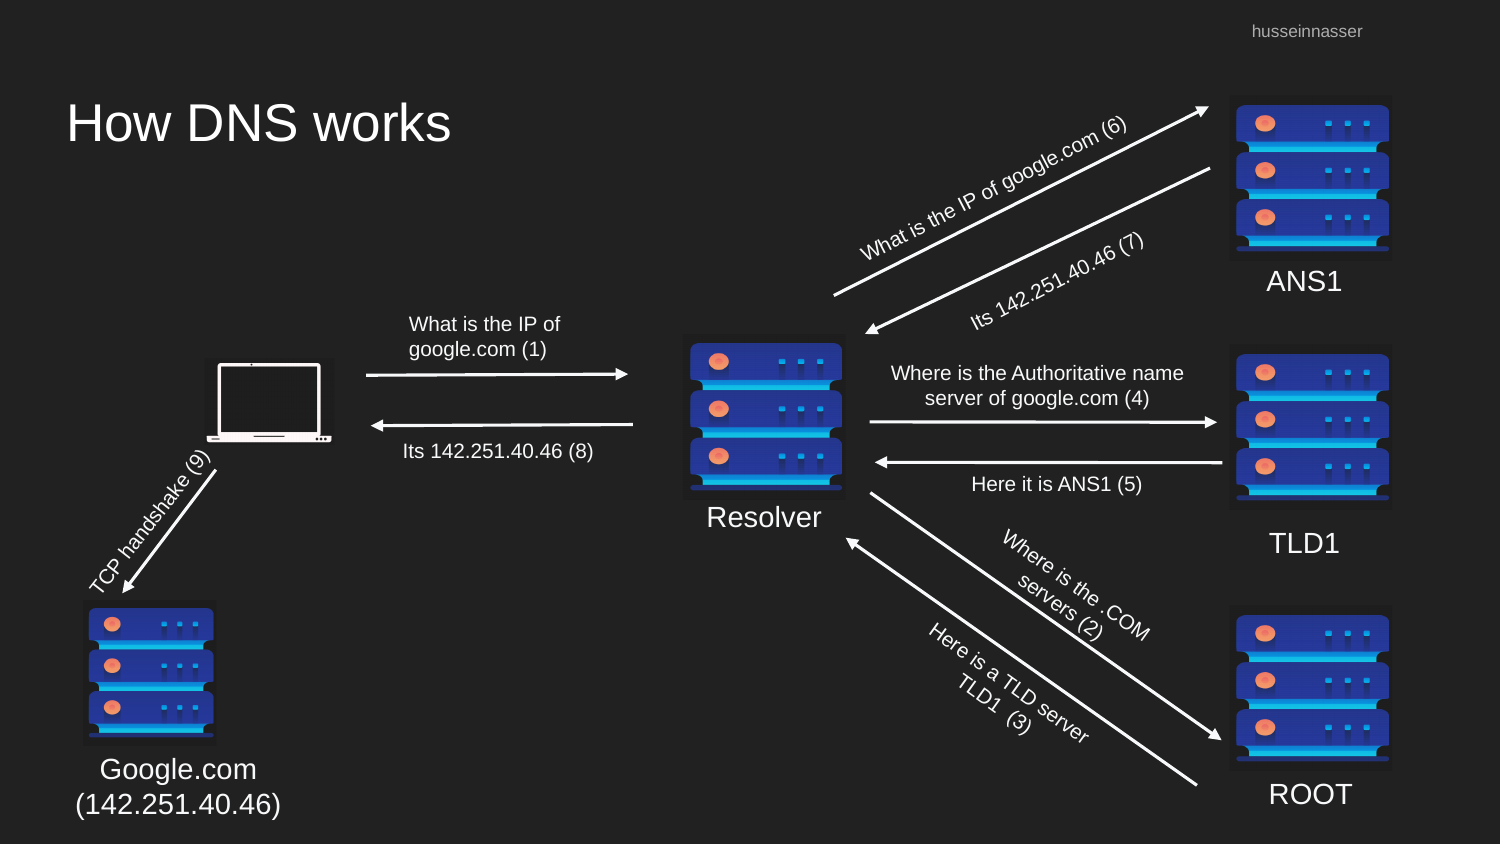

husseinnasser
# How DNS works
What is the IP of google.com (6)
ANS1
Its 142.251.40.46 (7)
What is the IP of google.com (1)
Where is the Authoritative name server of google.com (4)
Its 142.251.40.46 (8)
Here it is ANS1 (5)
Resolver
TCP handshake (9)
TLD1
Where is the .COM servers (2)
Here is a TLD server TLD1 (3)
Google.com
(142.251.40.46)
ROOT